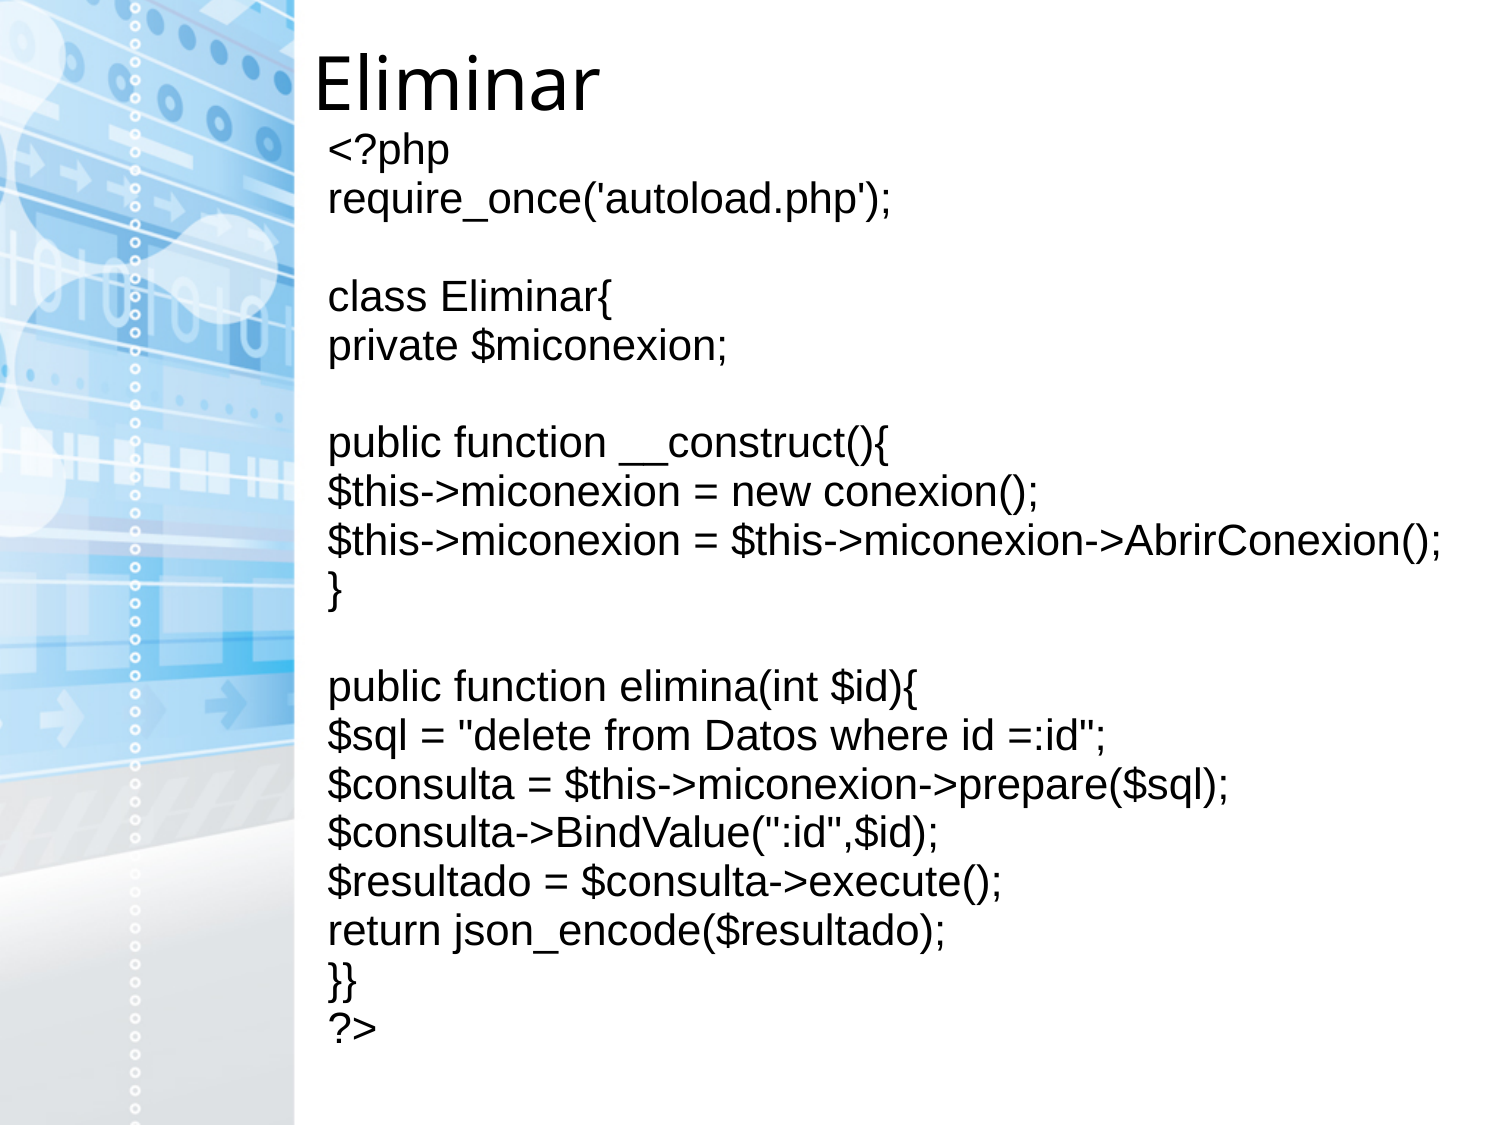

# Eliminar
<?php
require_once('autoload.php');
class Eliminar{
private $miconexion;
public function __construct(){
$this->miconexion = new conexion();
$this->miconexion = $this->miconexion->AbrirConexion();
}
public function elimina(int $id){
$sql = "delete from Datos where id =:id";
$consulta = $this->miconexion->prepare($sql);
$consulta->BindValue(":id",$id);
$resultado = $consulta->execute();
return json_encode($resultado);
}}
?>